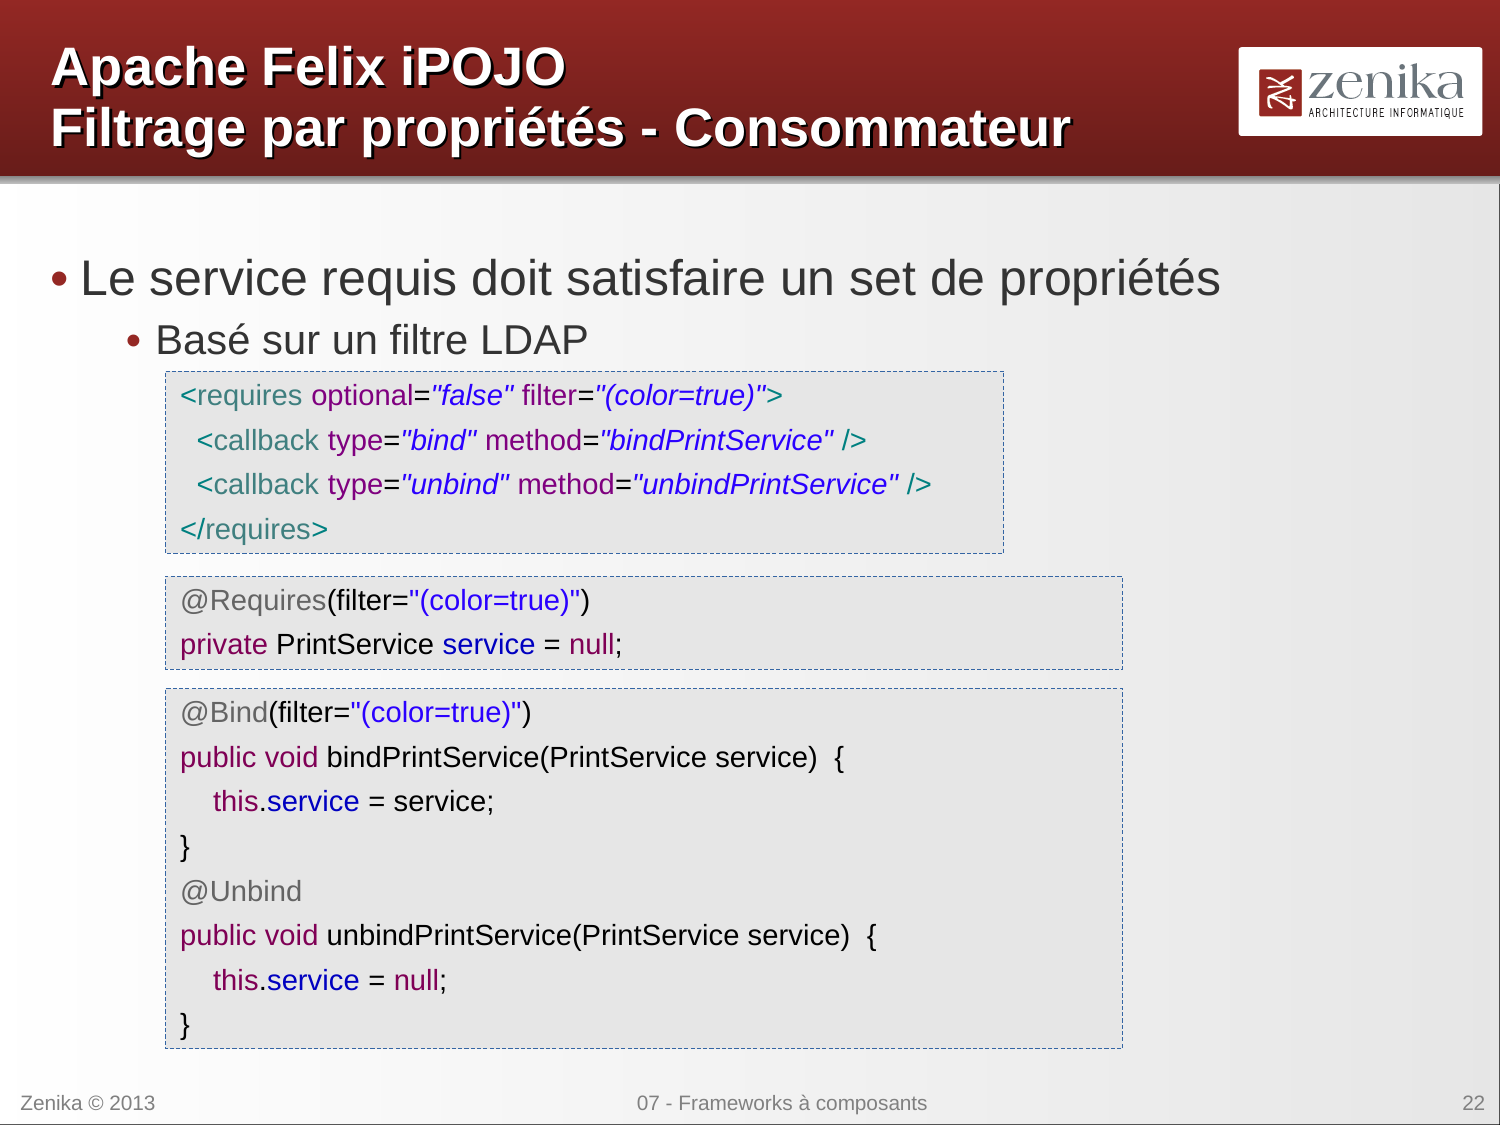

# Apache Felix iPOJO Filtrage par propriétés - Consommateur
Le service requis doit satisfaire un set de propriétés
Basé sur un filtre LDAP
<requires optional="false" filter="(color=true)">
 <callback type="bind" method="bindPrintService" />
 <callback type="unbind" method="unbindPrintService" />
</requires>
@Requires(filter="(color=true)")
private PrintService service = null;
@Bind(filter="(color=true)")
public void bindPrintService(PrintService service) {
 this.service = service;
}
@Unbind
public void unbindPrintService(PrintService service) {
 this.service = null;
}